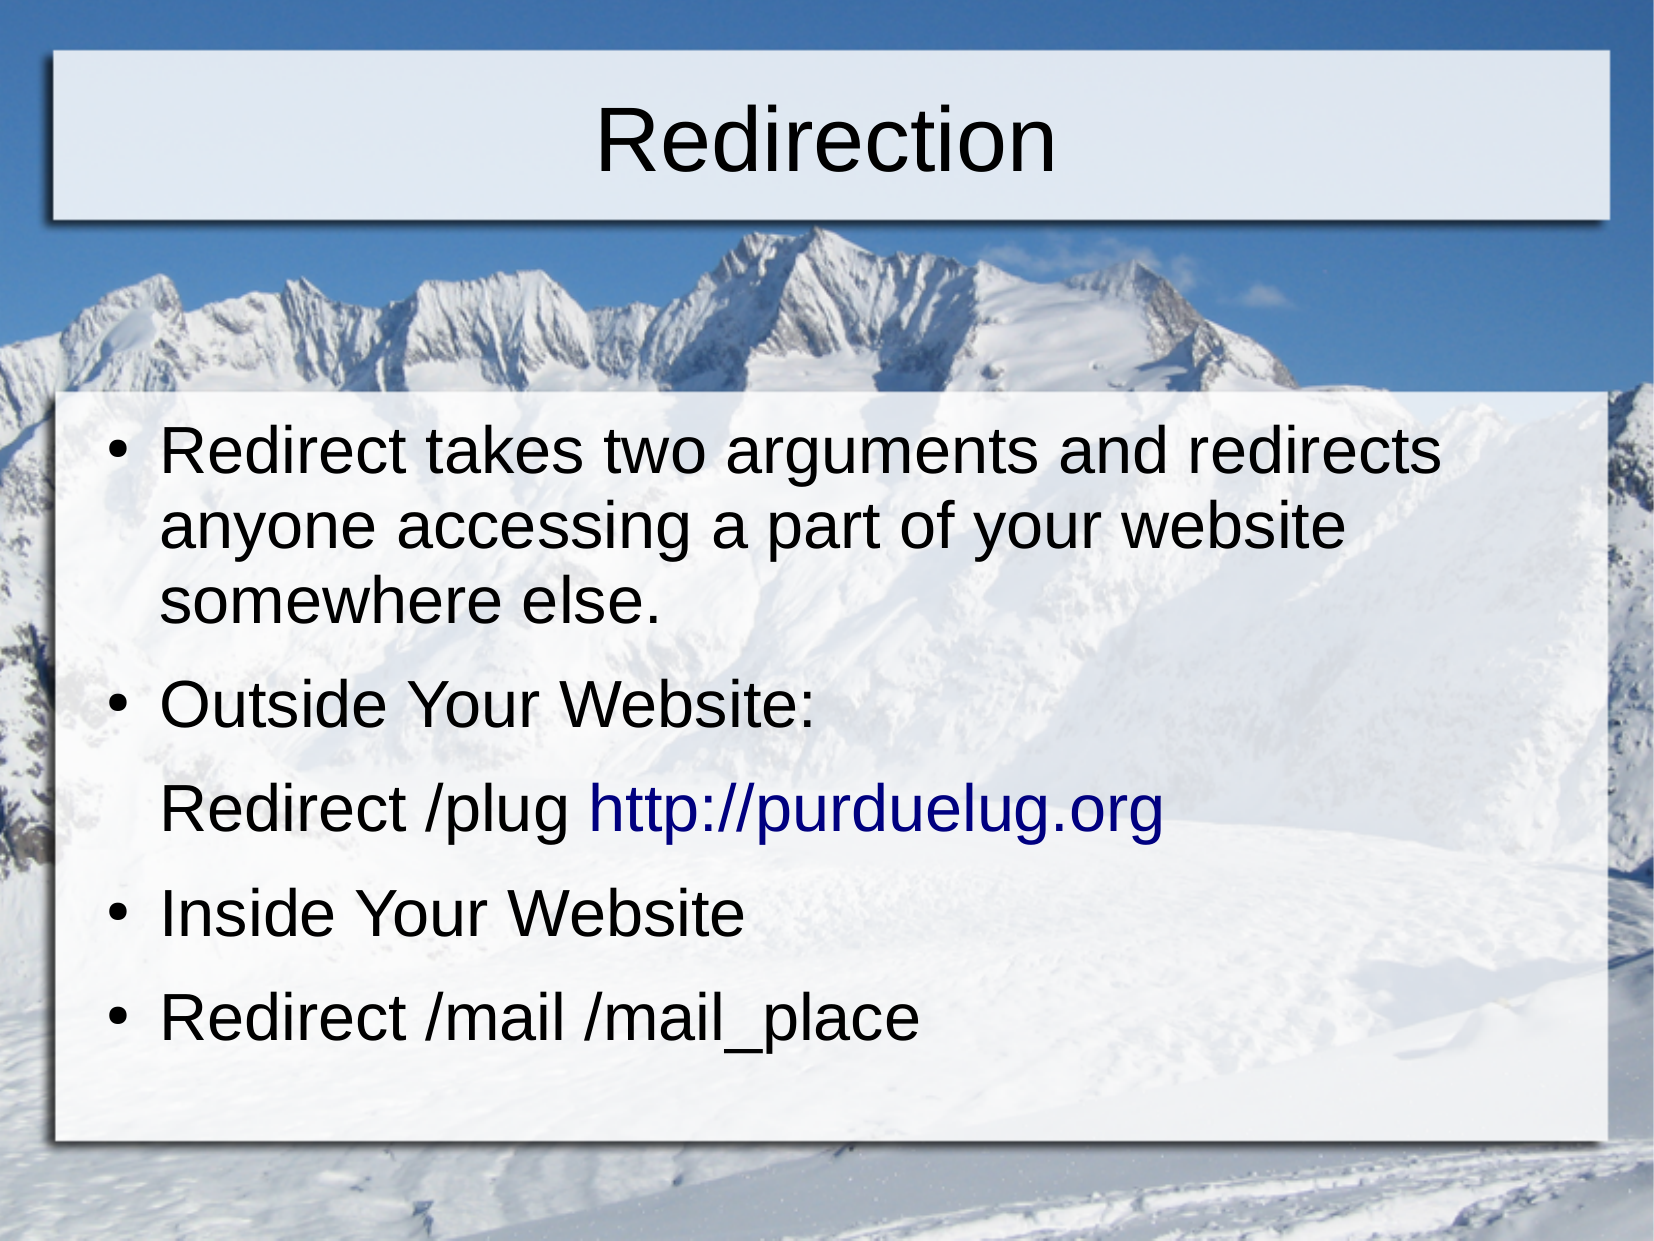

# Redirection
Redirect takes two arguments and redirects anyone accessing a part of your website somewhere else.
Outside Your Website:
Redirect /plug http://purduelug.org
Inside Your Website
Redirect /mail /mail_place